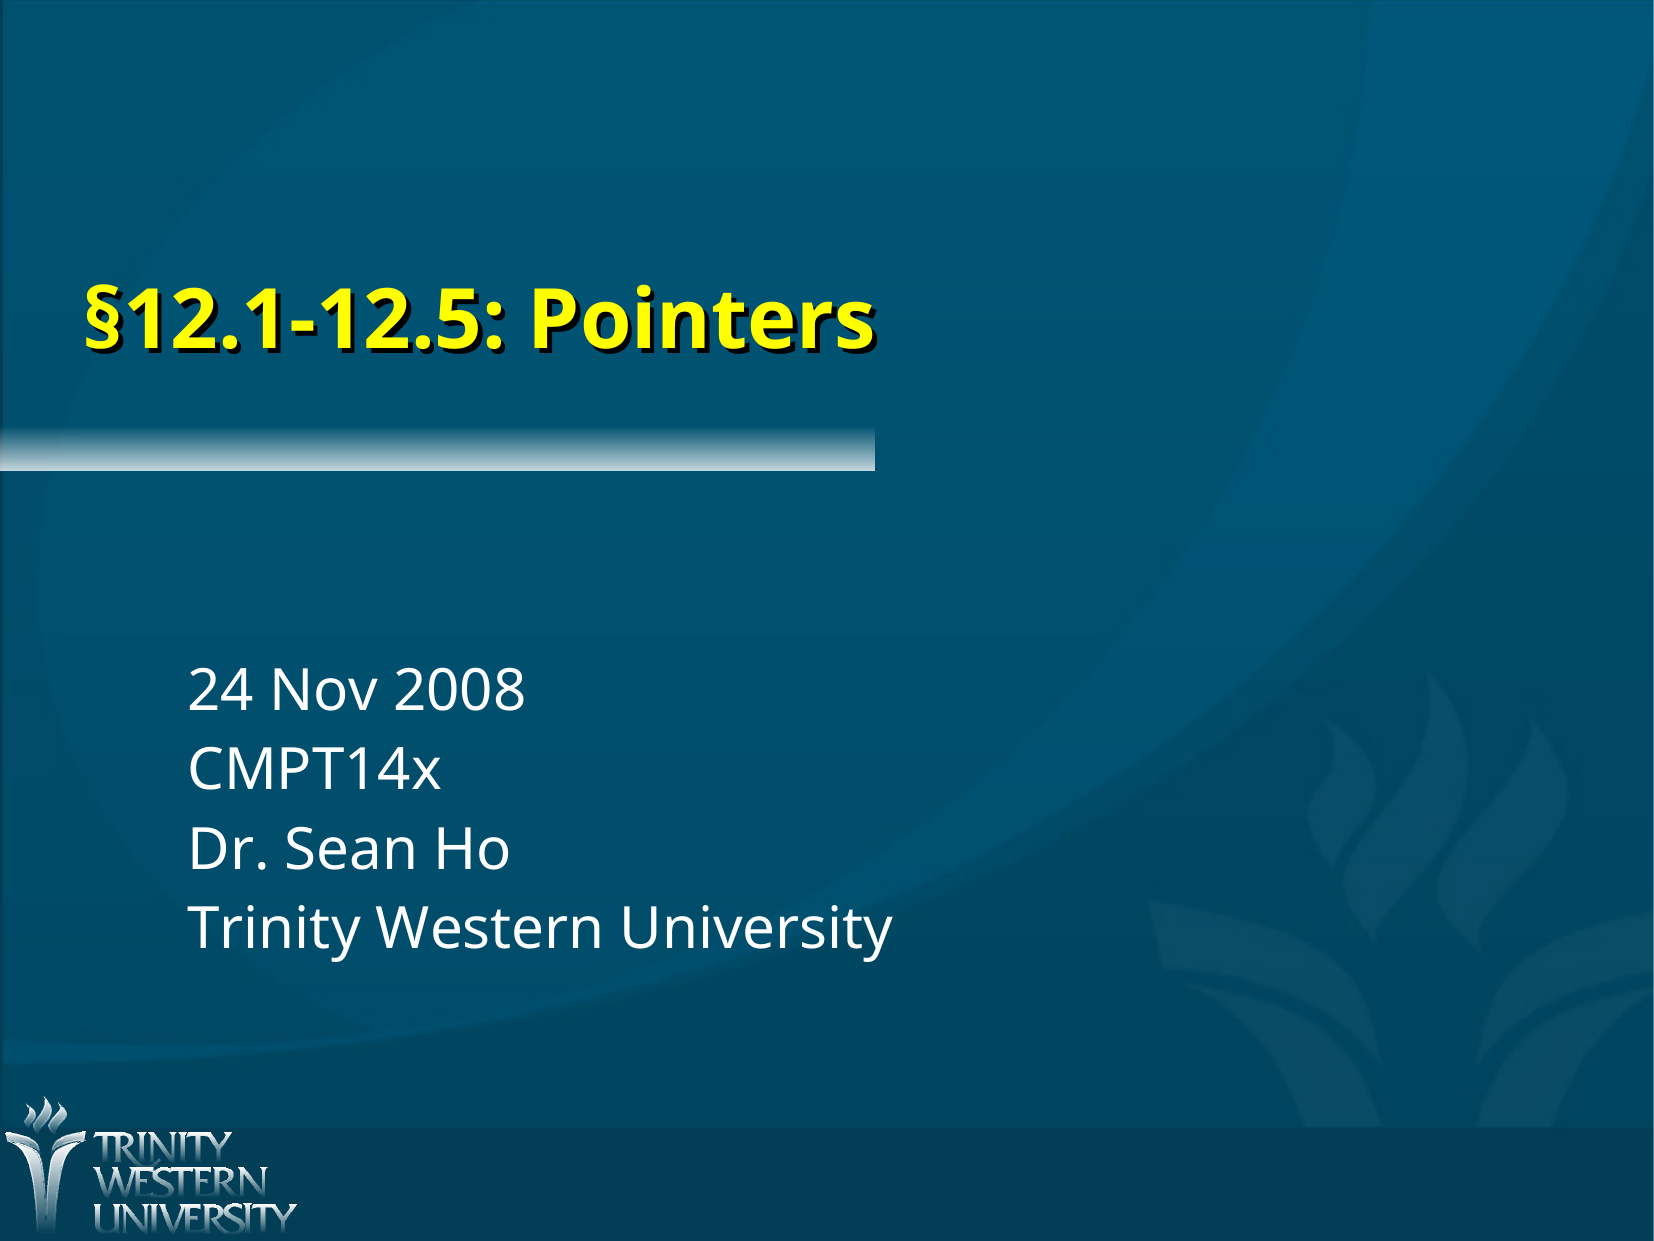

# §12.1-12.5: Pointers
24 Nov 2008
CMPT14x
Dr. Sean Ho
Trinity Western University